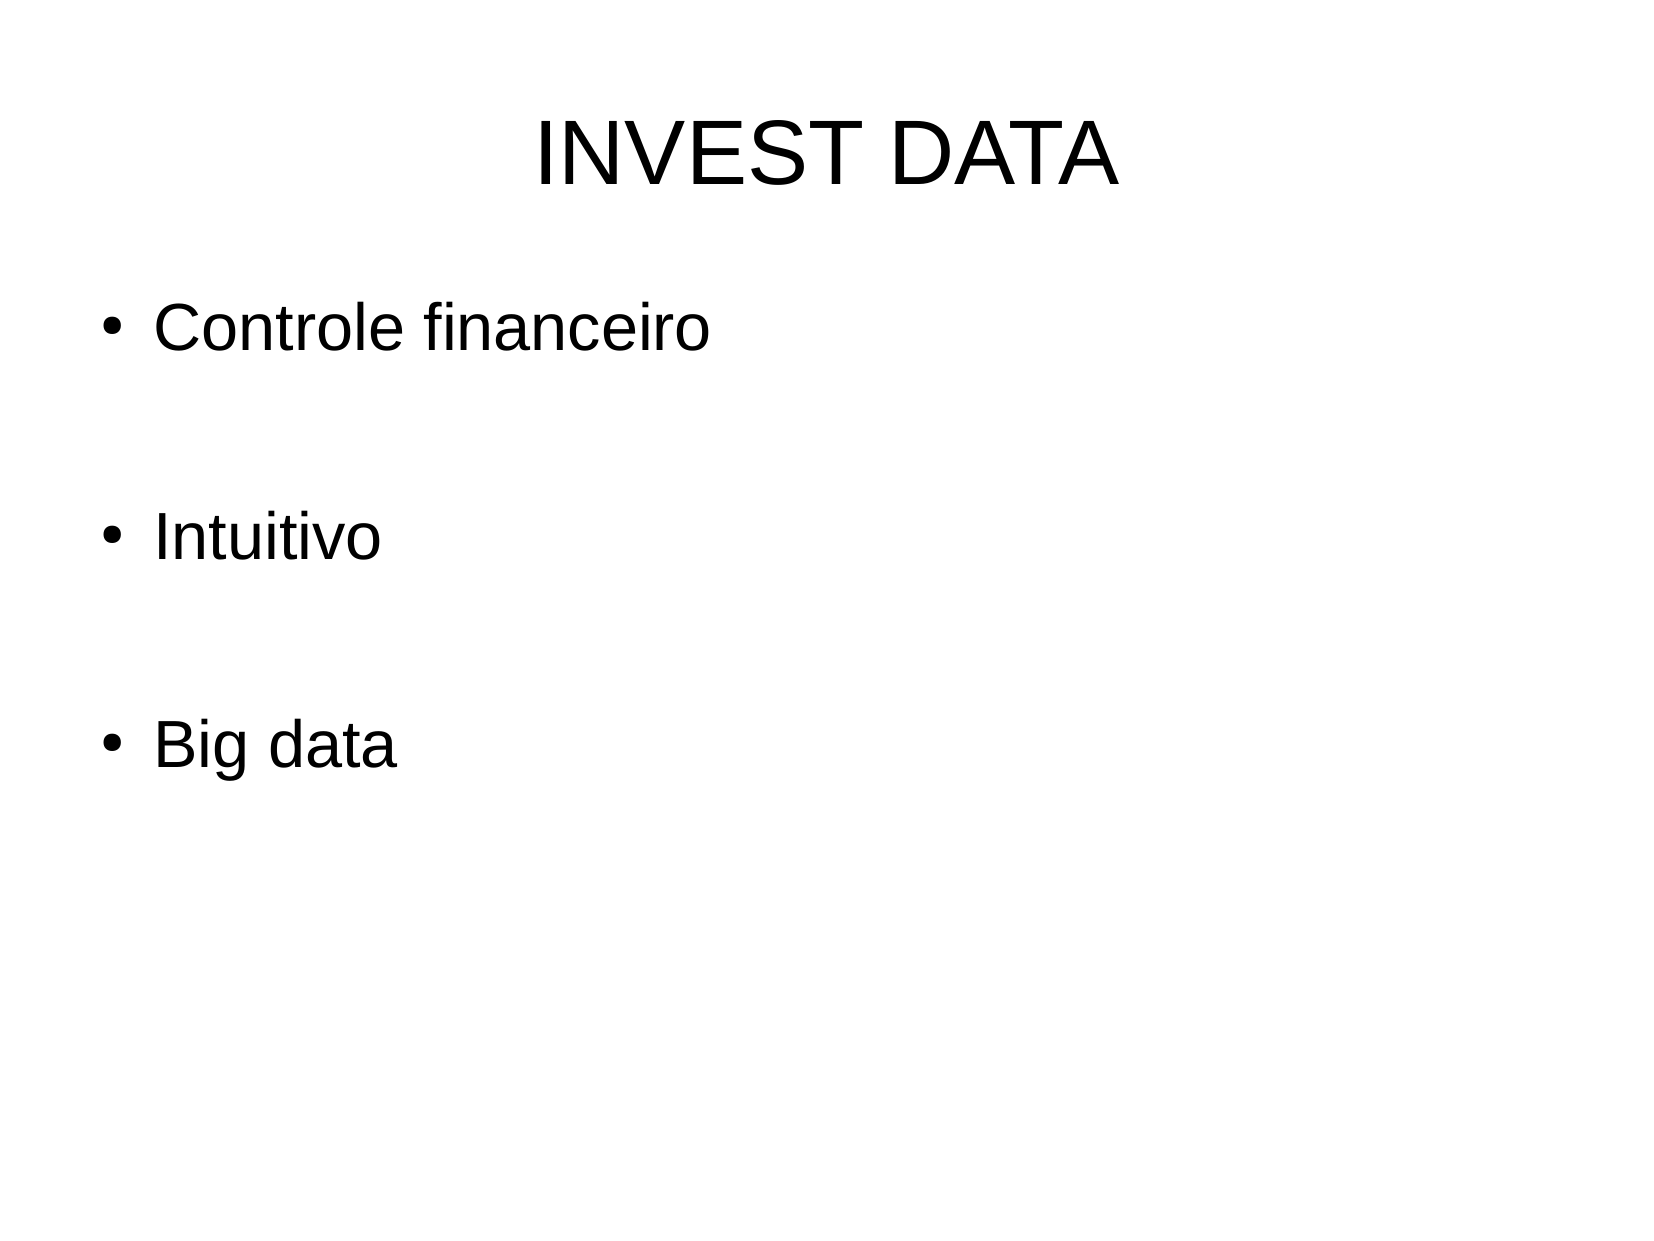

# INVEST DATA
Controle financeiro
Intuitivo
Big data